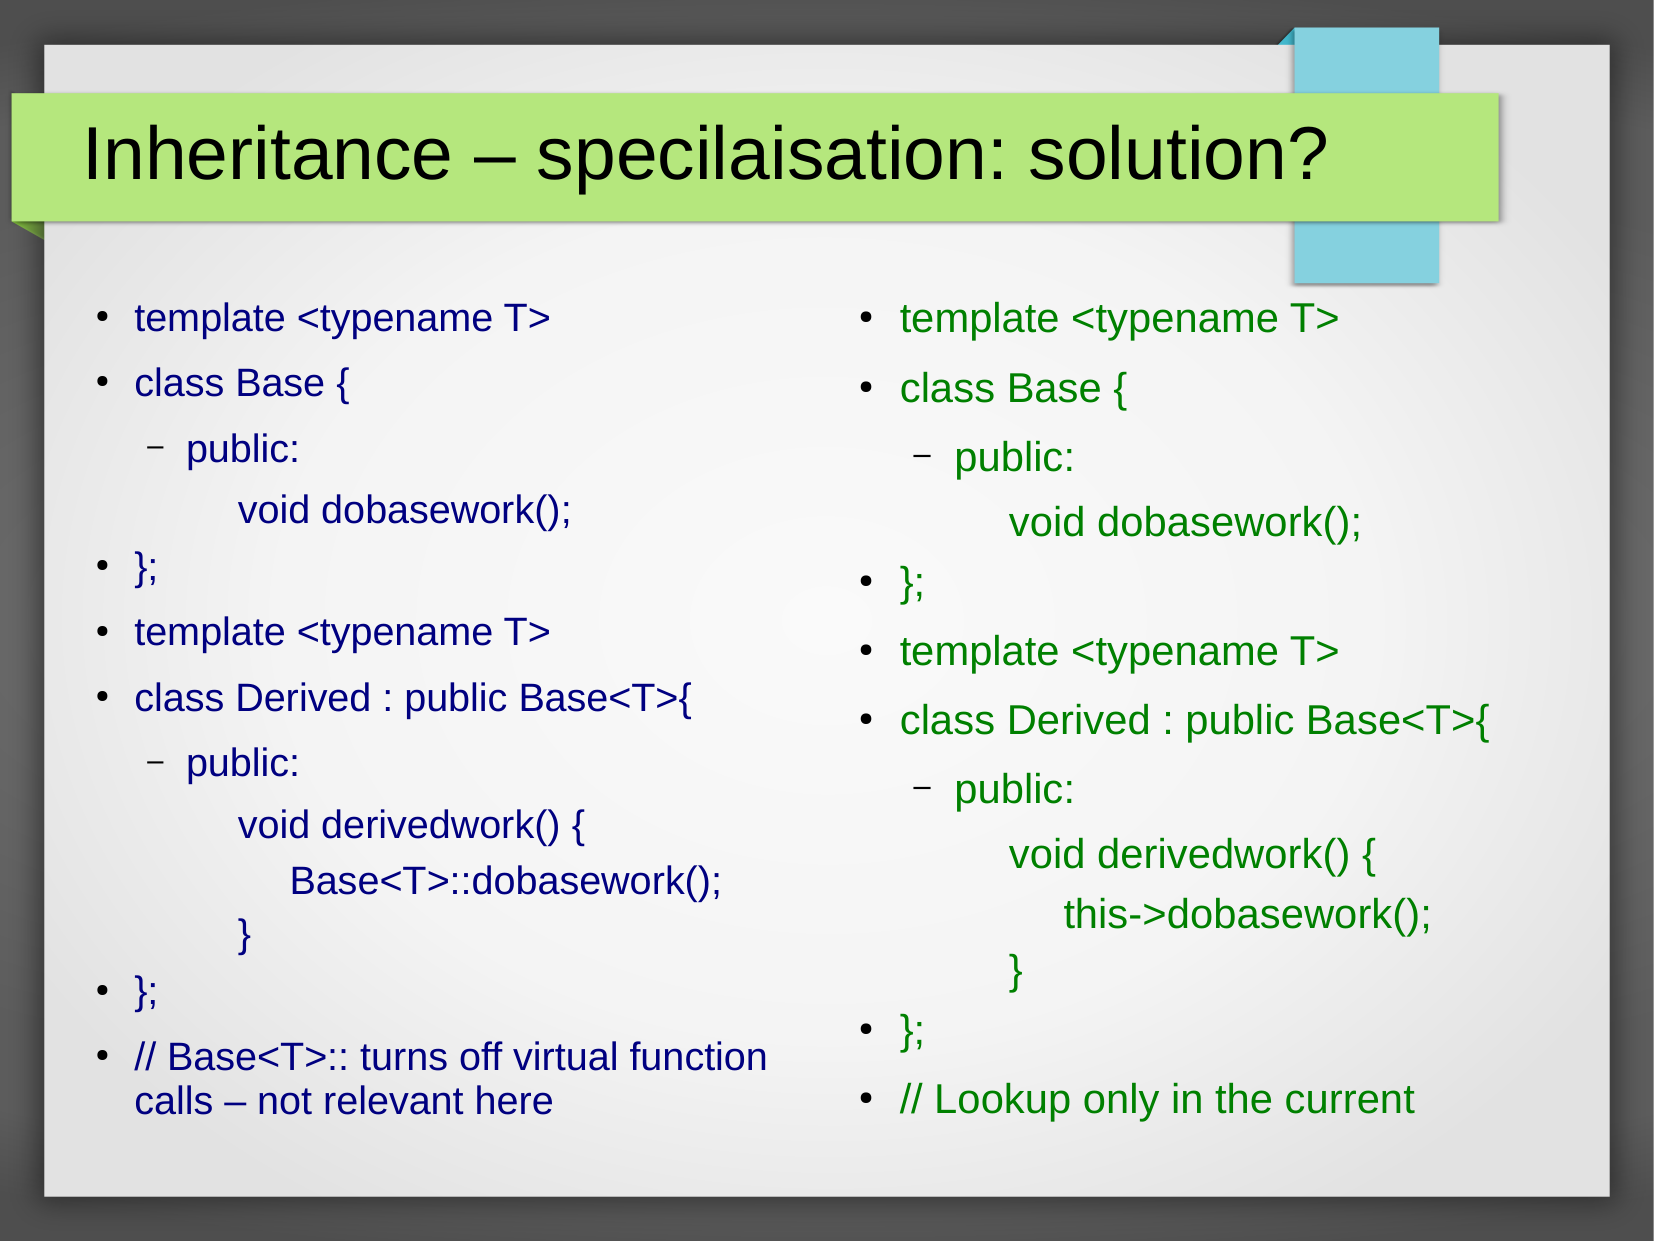

# Inheritance – specilaisation: solution?
template <typename T>
class Base {
public:
void dobasework();
};
template <typename T>
class Derived : public Base<T>{
public:
void derivedwork() {
Base<T>::dobasework();
}
};
// Base<T>:: turns off virtual function calls – not relevant here
template <typename T>
class Base {
public:
void dobasework();
};
template <typename T>
class Derived : public Base<T>{
public:
void derivedwork() {
this->dobasework();
}
};
// Lookup only in the current